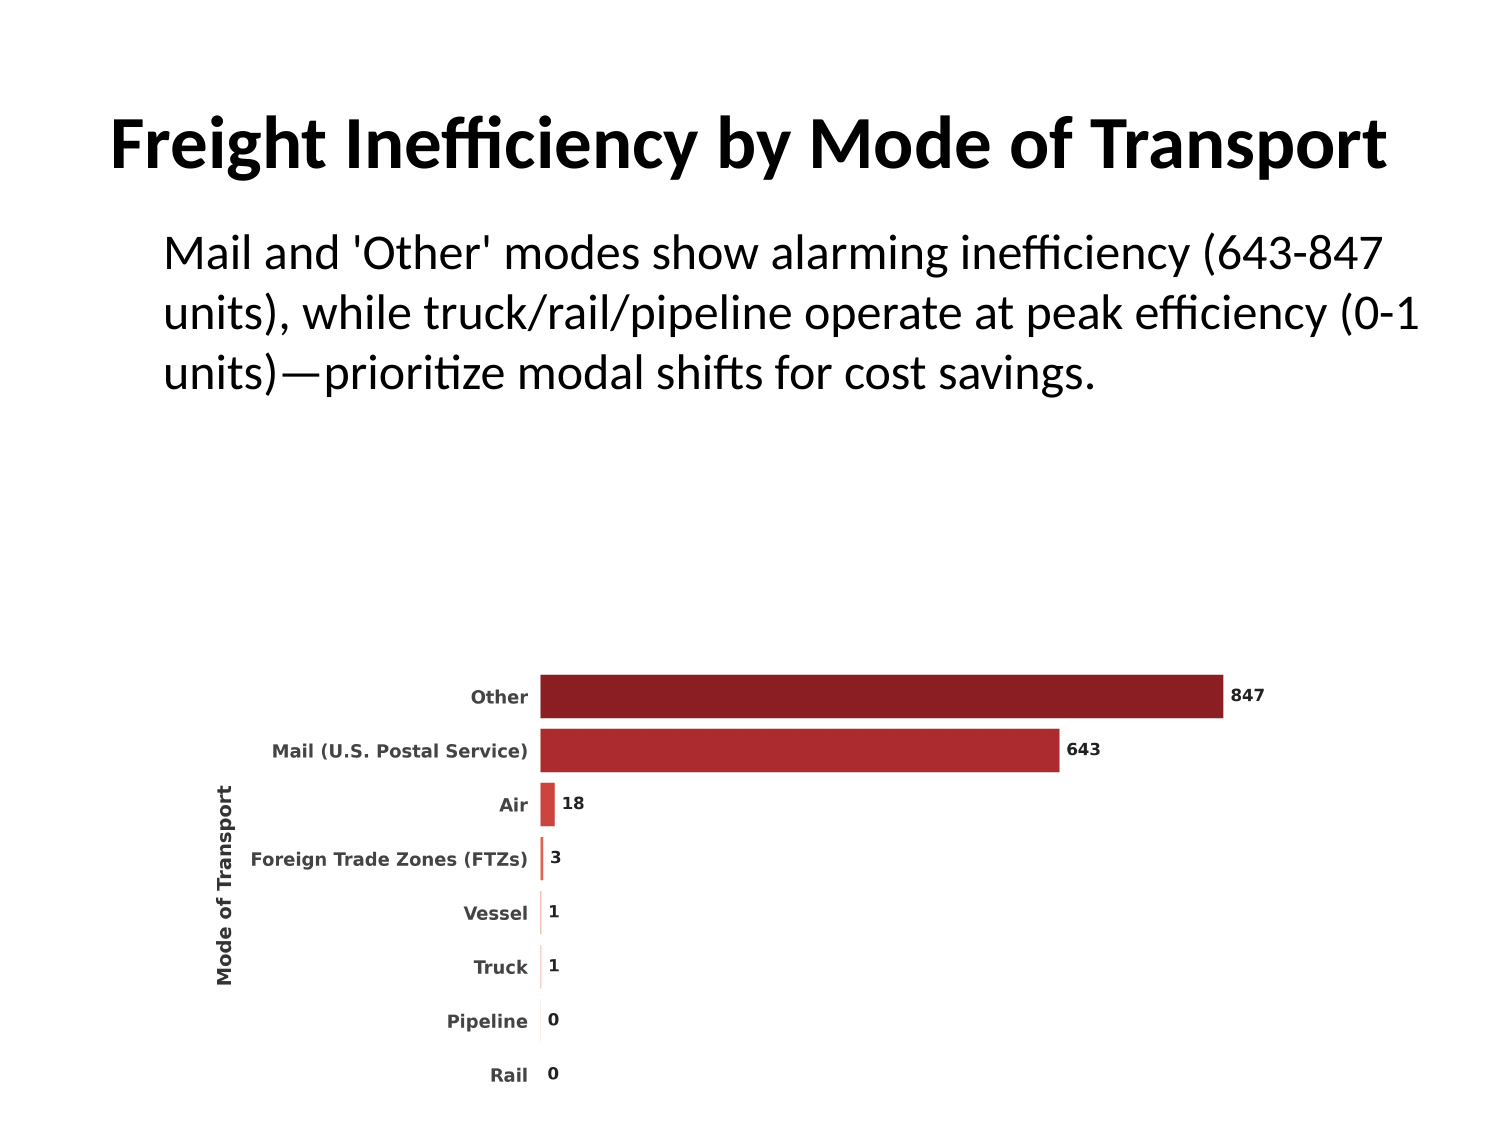

# Freight Inefficiency by Mode of Transport
Mail and 'Other' modes show alarming inefficiency (643-847 units), while truck/rail/pipeline operate at peak efficiency (0-1 units)—prioritize modal shifts for cost savings.